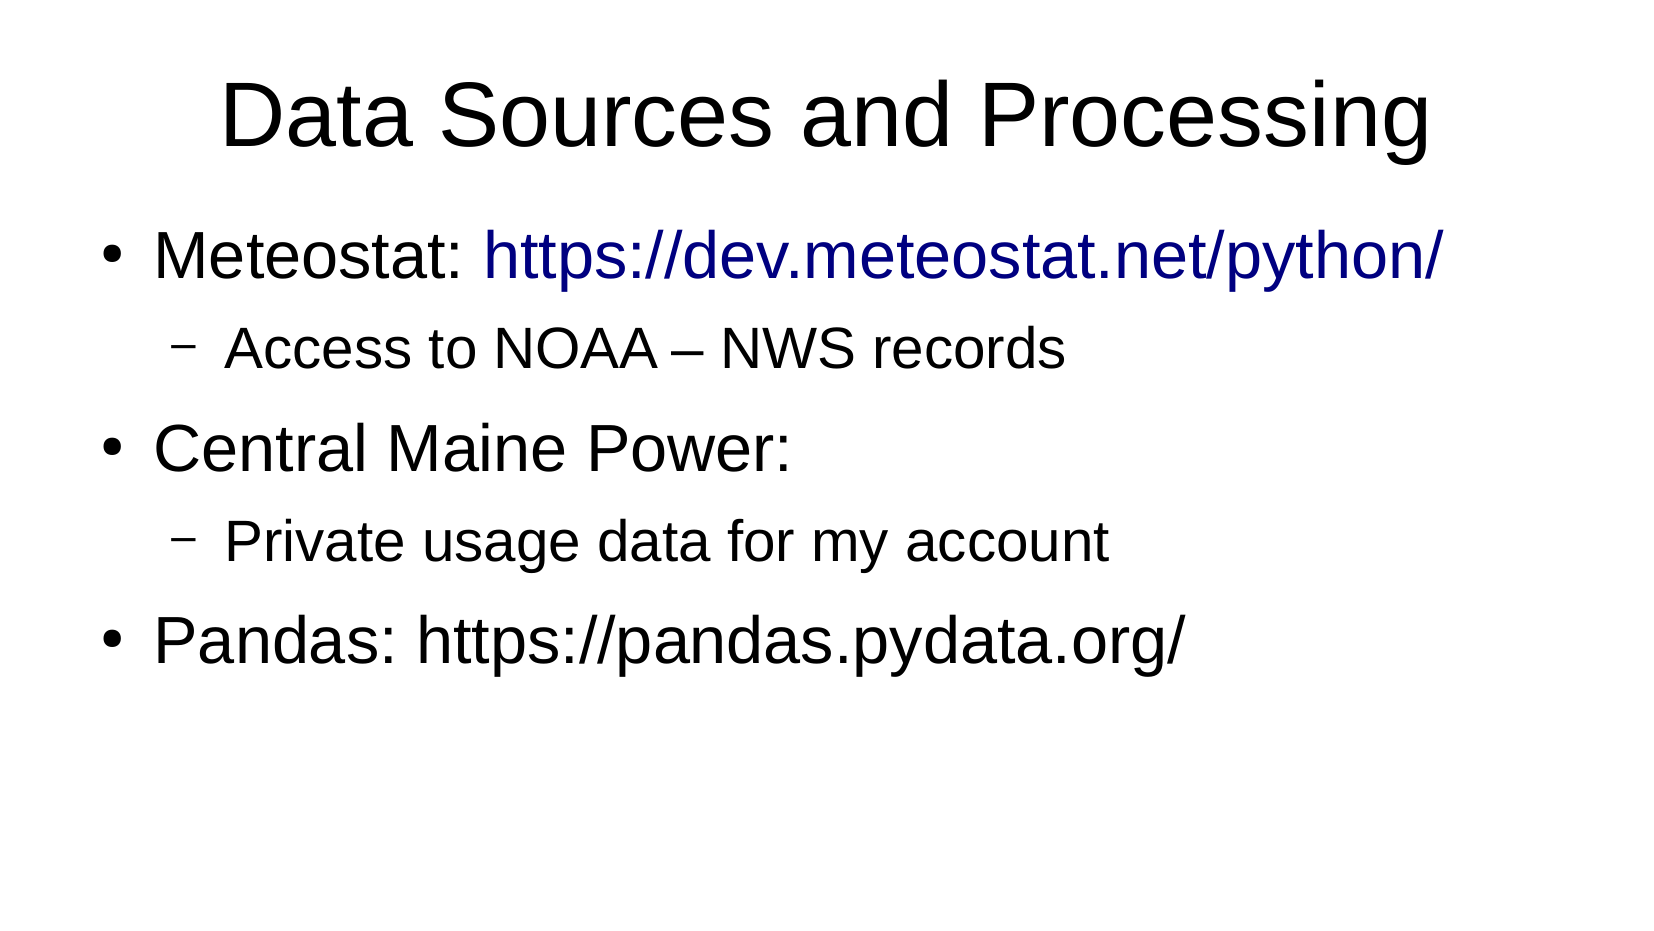

# Data Sources and Processing
Meteostat: https://dev.meteostat.net/python/
Access to NOAA – NWS records
Central Maine Power:
Private usage data for my account
Pandas: https://pandas.pydata.org/